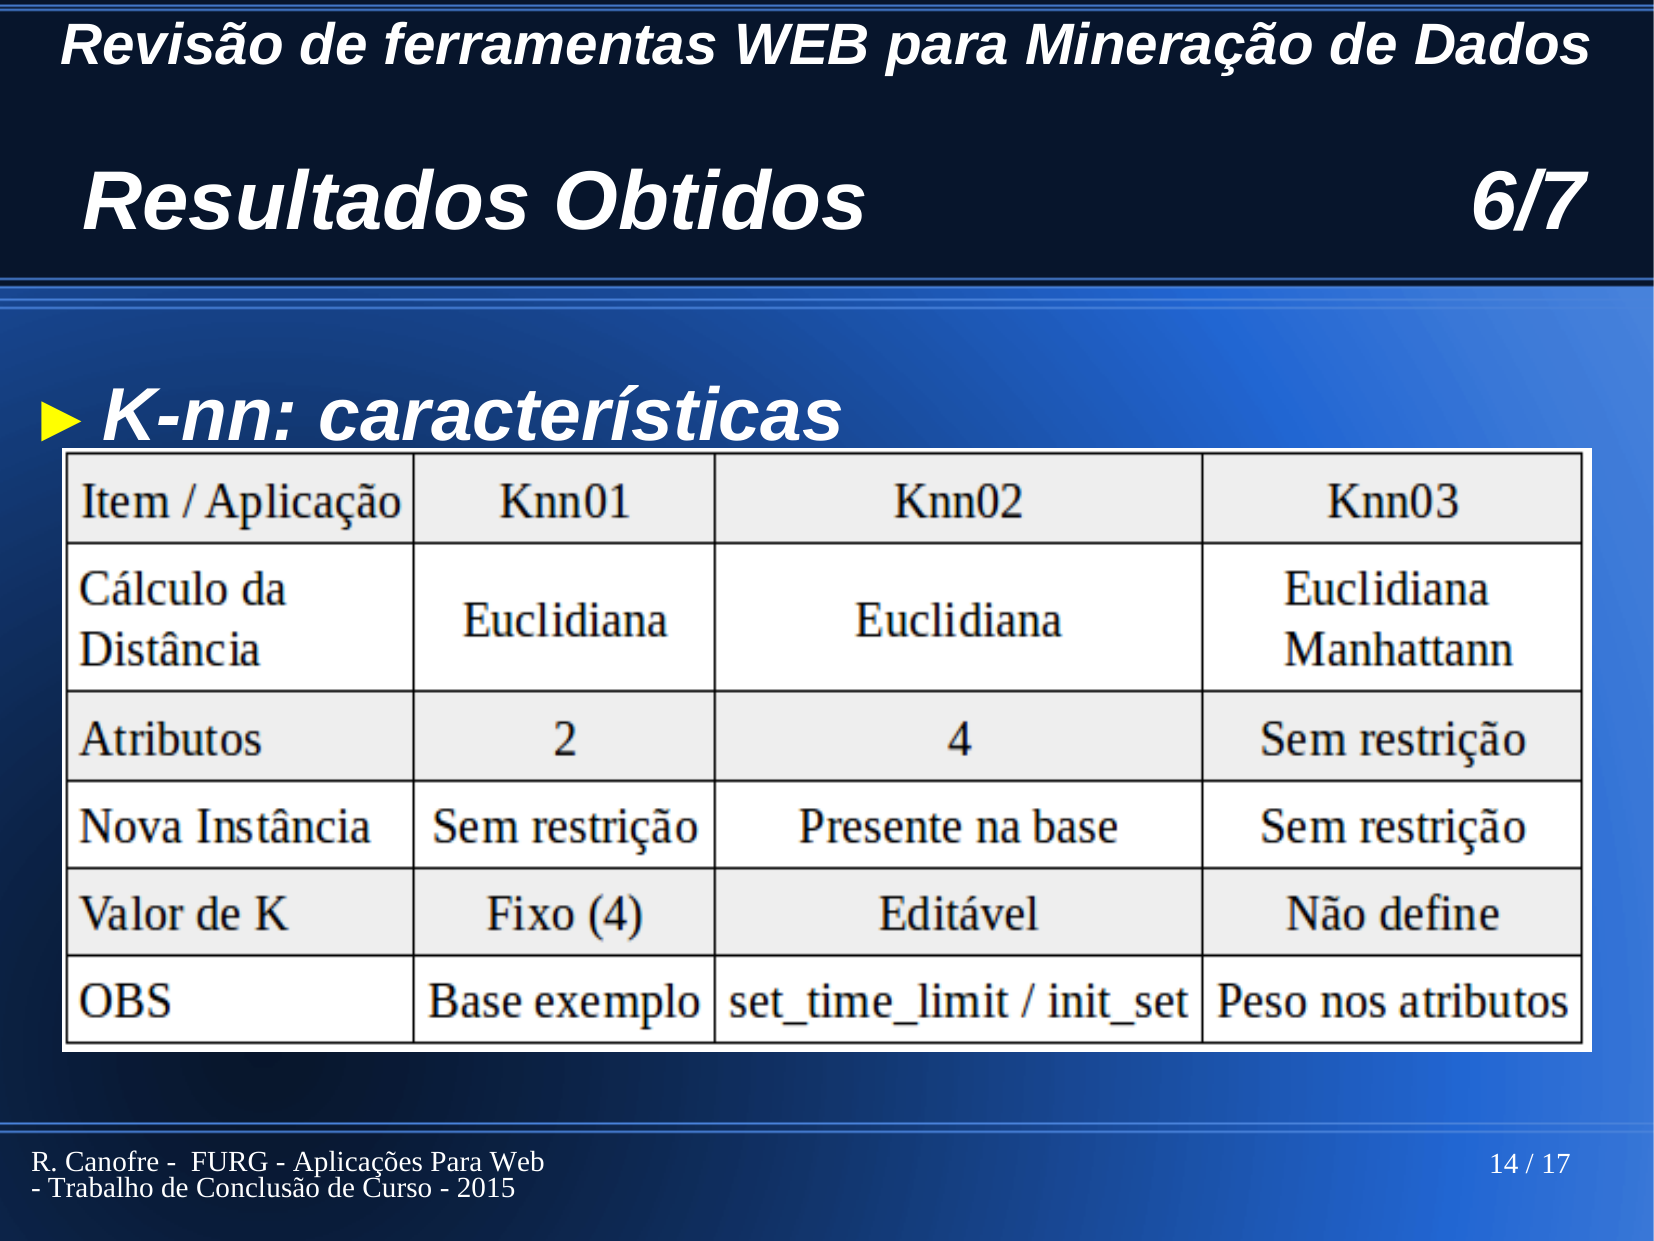

Revisão de ferramentas WEB para Mineração de Dados
Resultados Obtidos 6/7
# K-nn: características
R. Canofre - FURG - Aplicações Para Web - Trabalho de Conclusão de Curso - 2015
14